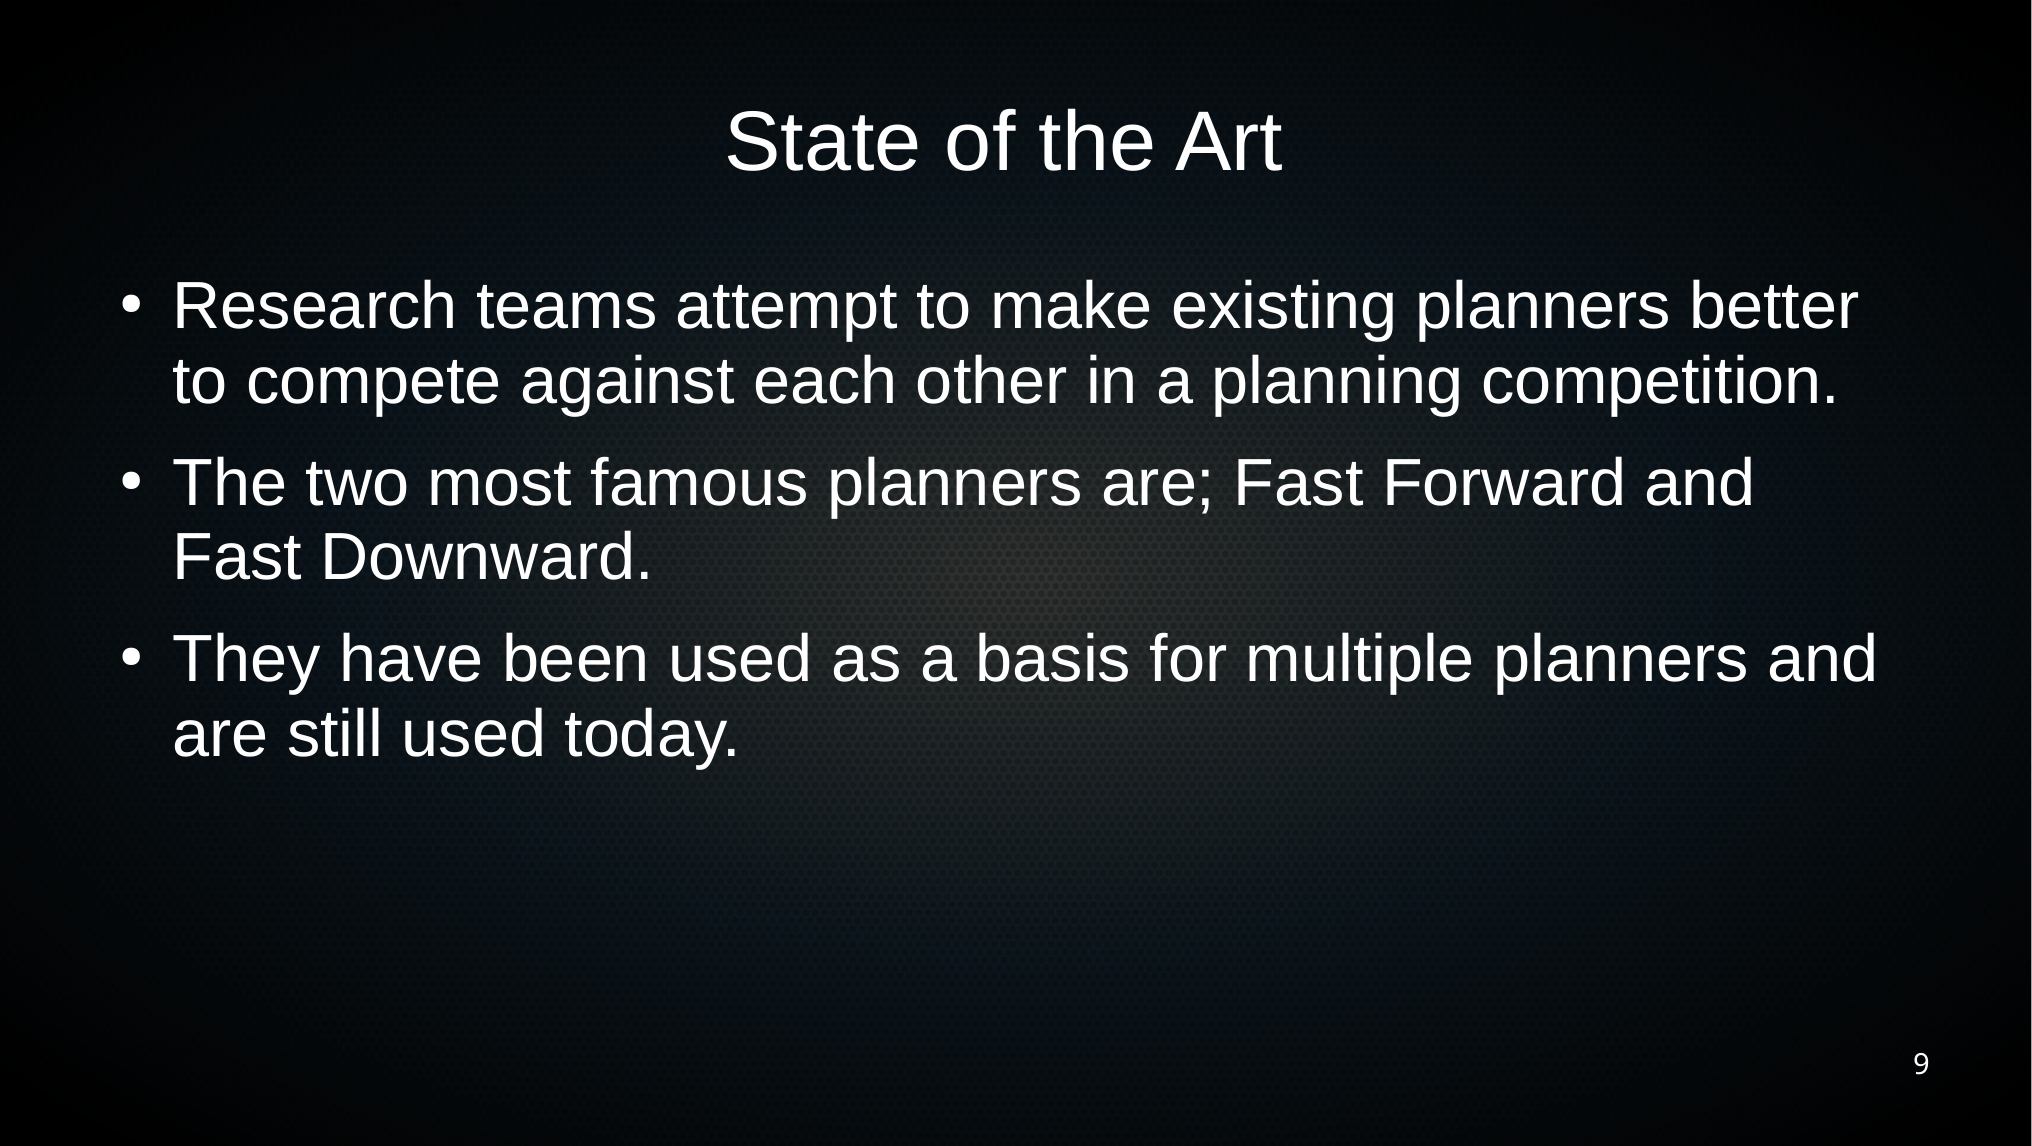

# State of the Art
Research teams attempt to make existing planners better to compete against each other in a planning competition.
The two most famous planners are; Fast Forward and Fast Downward.
They have been used as a basis for multiple planners and are still used today.
9